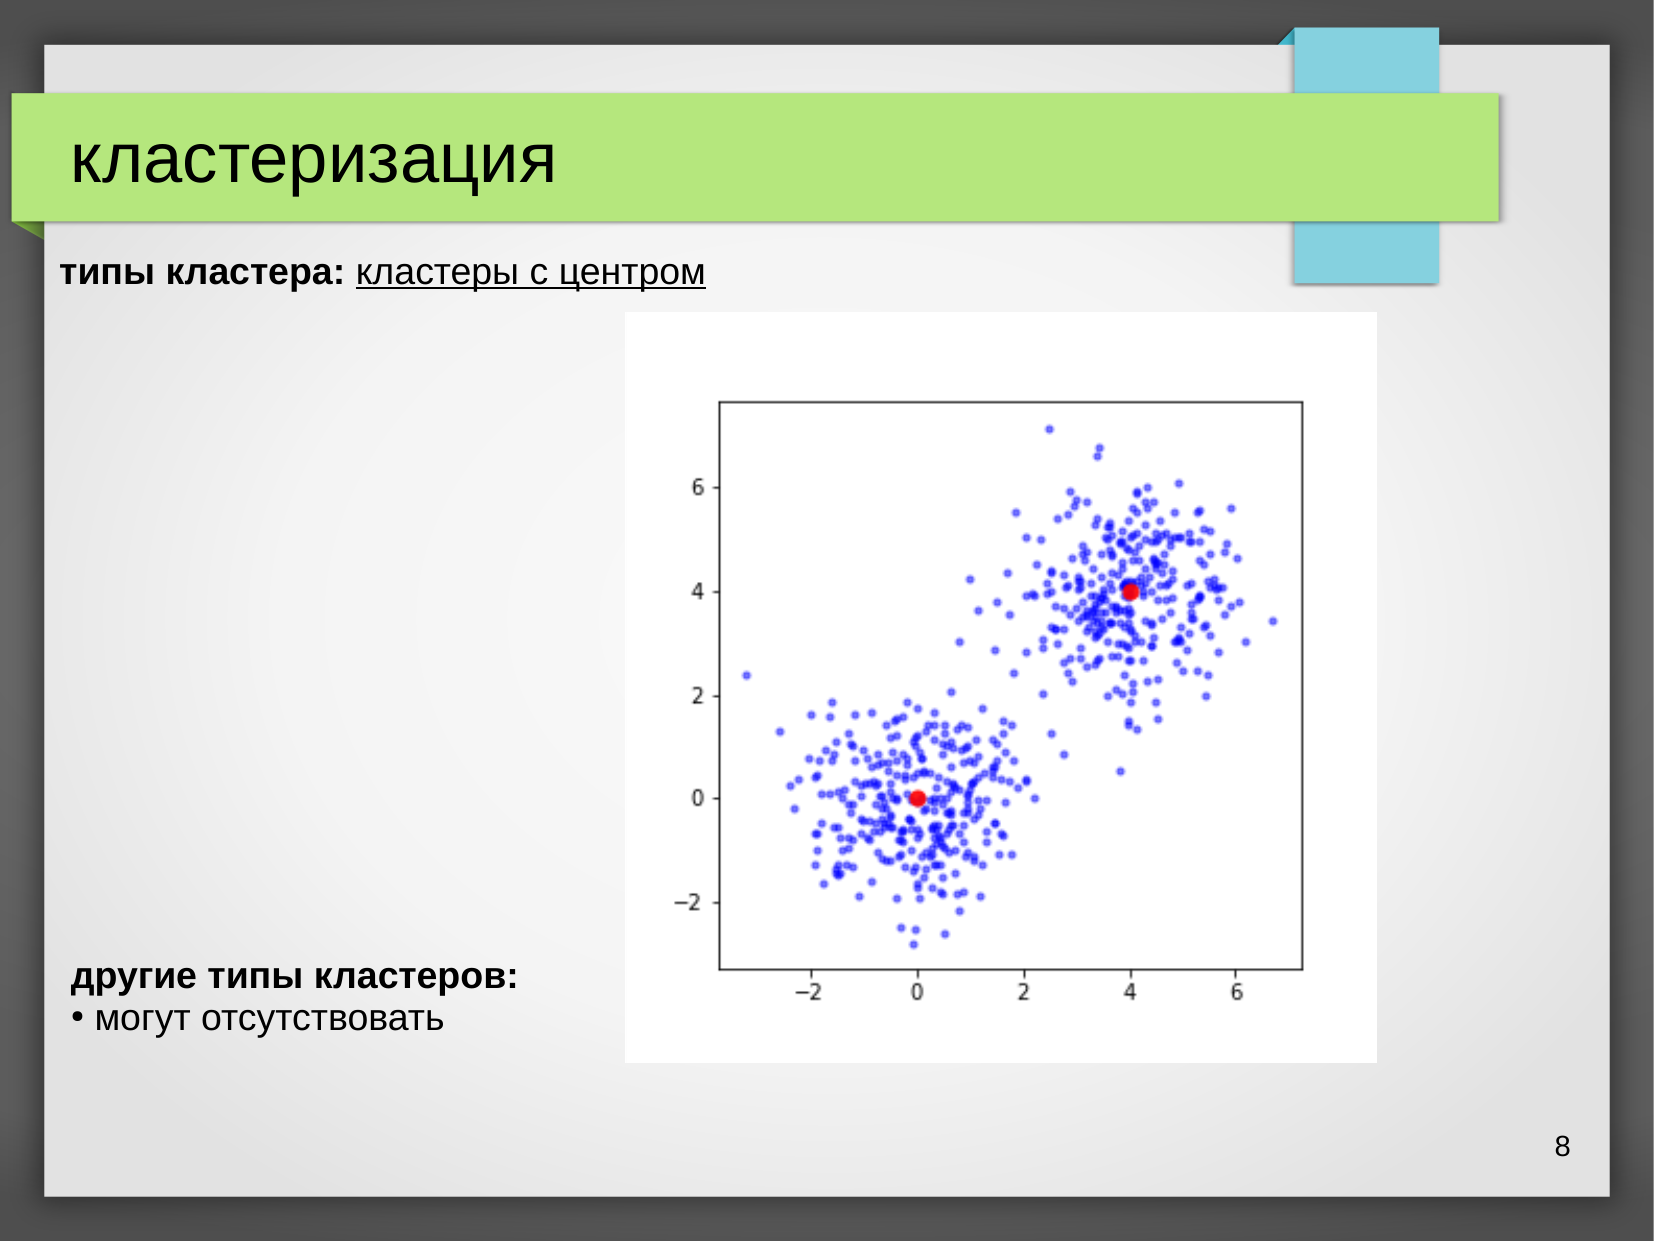

# кластеризация
типы кластера: кластеры с центром
другие типы кластеров:
 могут отсутствовать
8